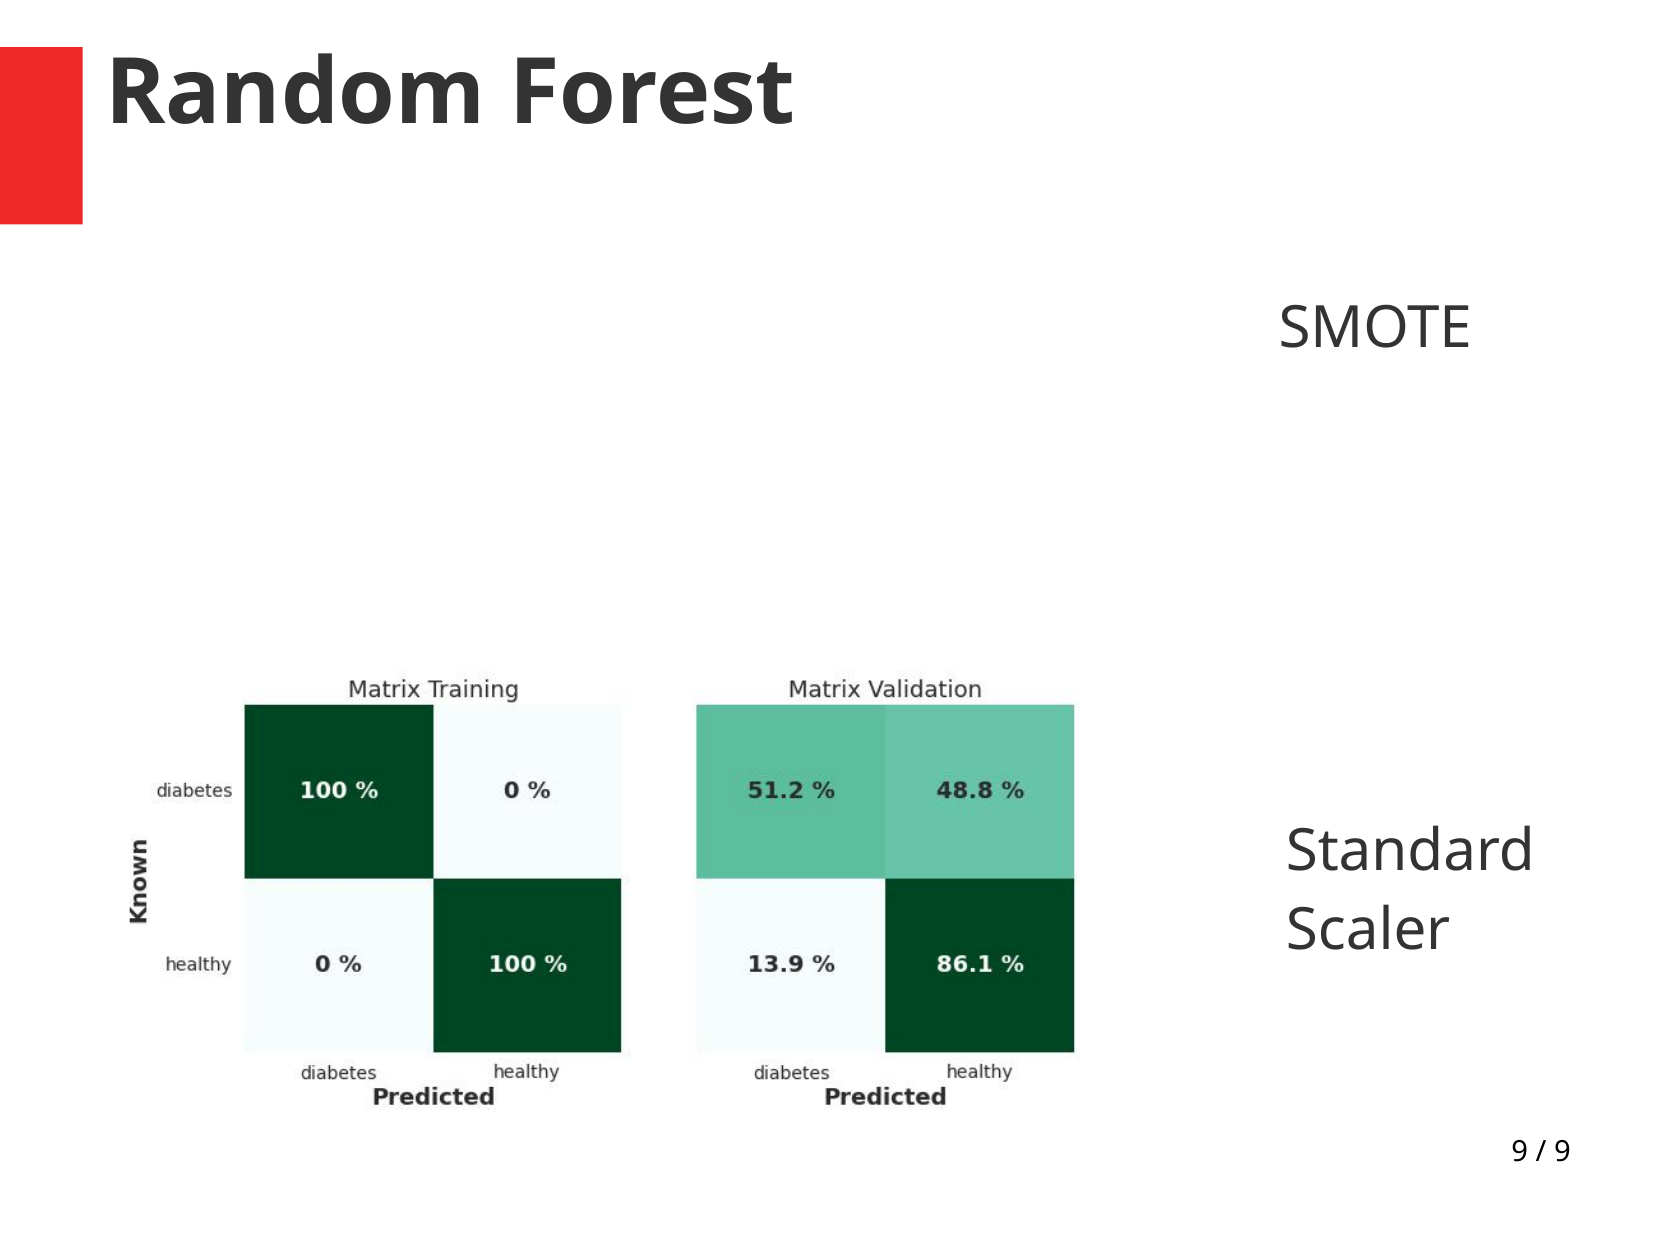

# Random Forest
SMOTE
Standard Scaler
9